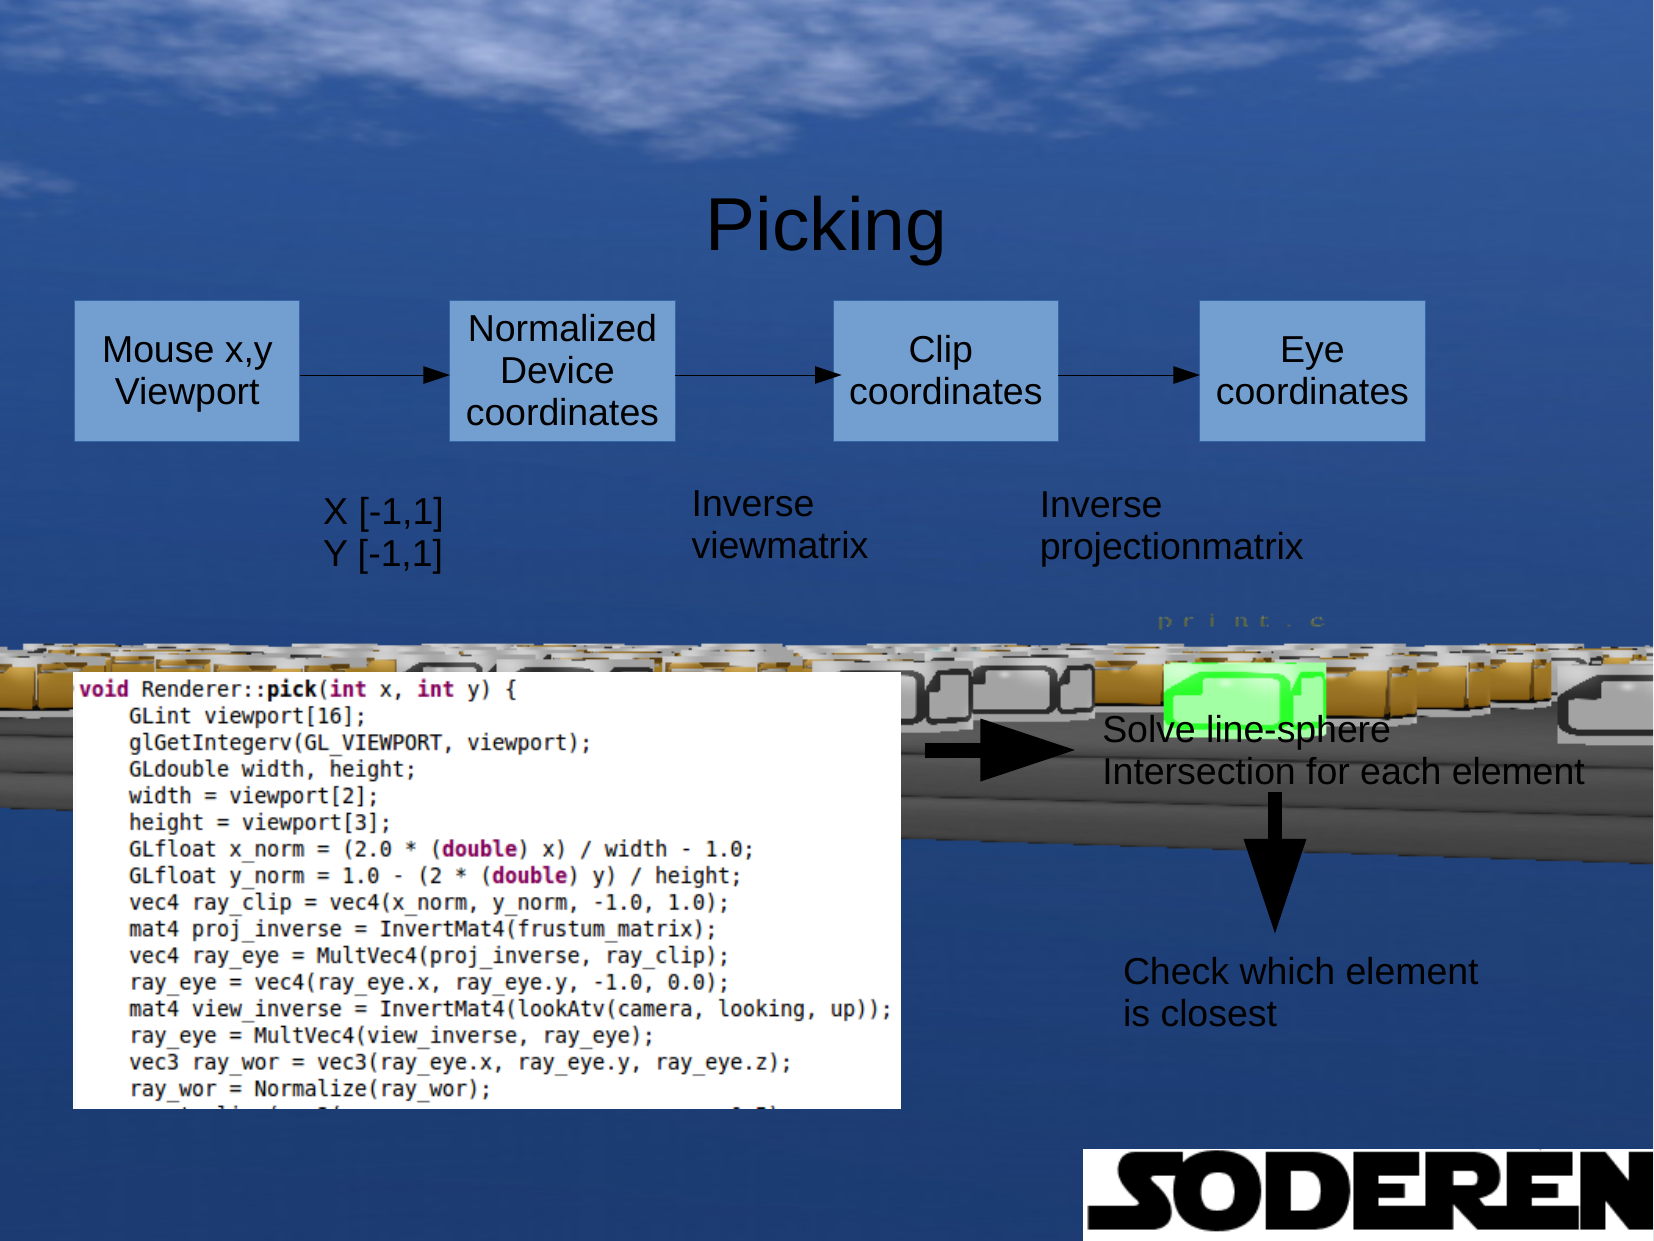

Picking
Mouse x,y
Viewport
Normalized
Device
coordinates
Clip
coordinates
Eye
coordinates
Inverse
viewmatrix
Inverse
projectionmatrix
X [-1,1]
Y [-1,1]
Solve line-sphere
Intersection for each element
Check which element
is closest